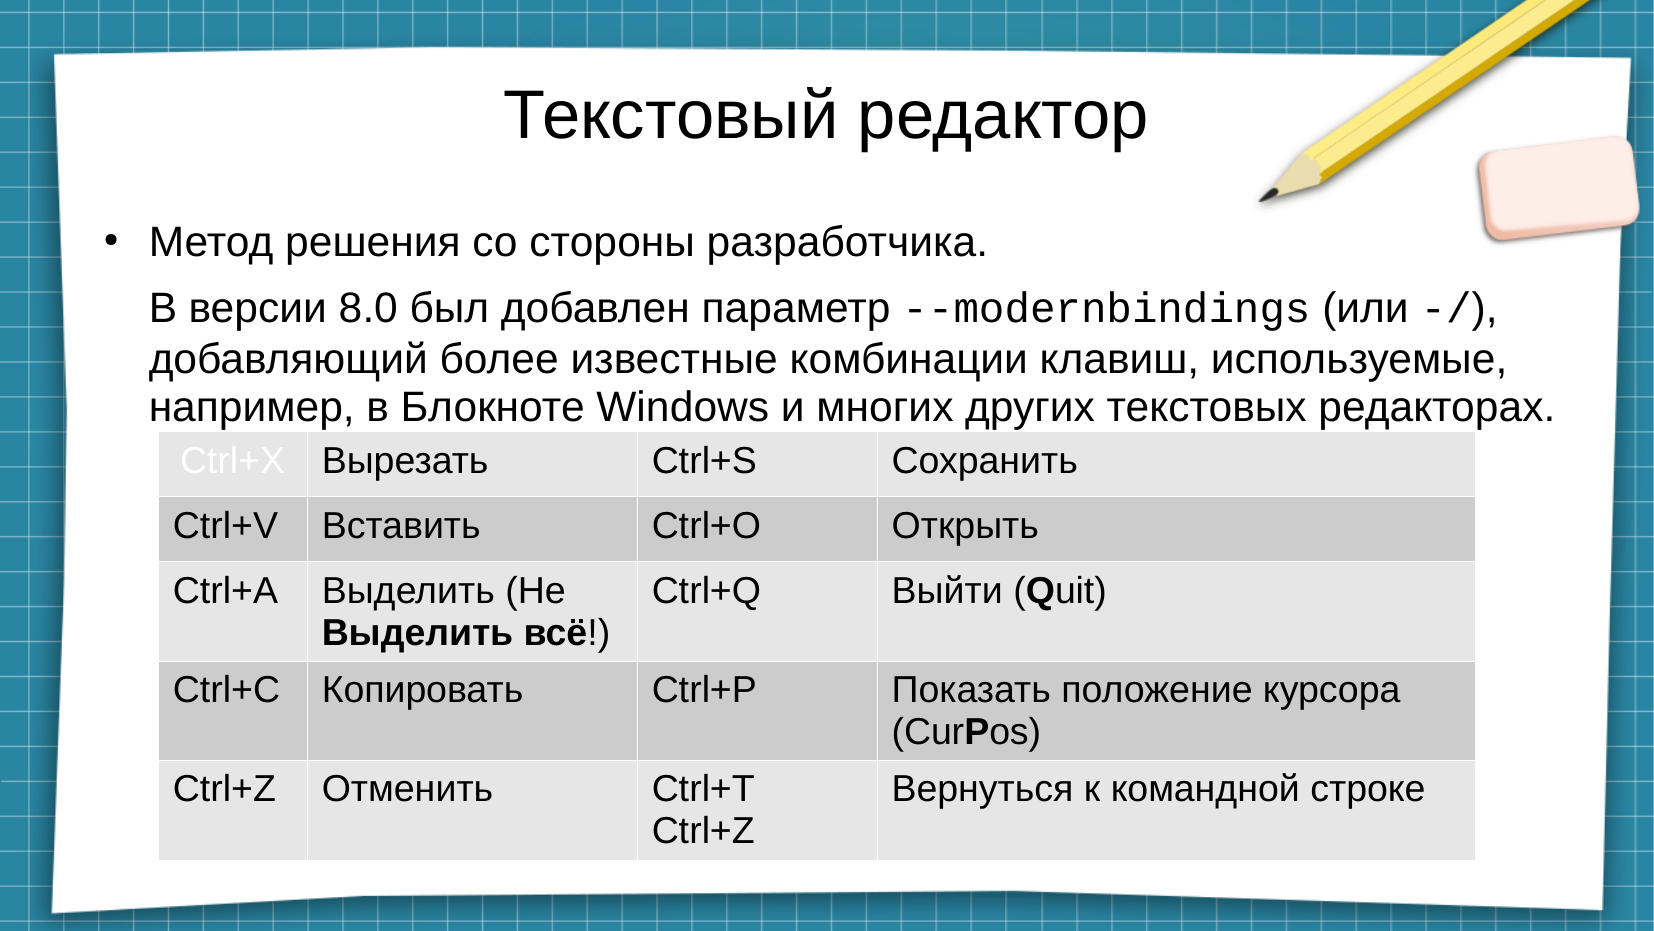

# Текстовый редактор
Метод решения со стороны разработчика.
В версии 8.0 был добавлен параметр --modernbindings (или -/), добавляющий более известные комбинации клавиш, используемые, например, в Блокноте Windows и многих других текстовых редакторах.
| Ctrl+X | Вырезать | Ctrl+S | Сохранить |
| --- | --- | --- | --- |
| Ctrl+V | Вставить | Ctrl+O | Открыть |
| Ctrl+A | Выделить (Не Выделить всё!) | Ctrl+Q | Выйти (Quit) |
| Ctrl+C | Копировать | Ctrl+P | Показать положение курсора (CurPos) |
| Ctrl+Z | Отменить | Ctrl+T Ctrl+Z | Вернуться к командной строке |